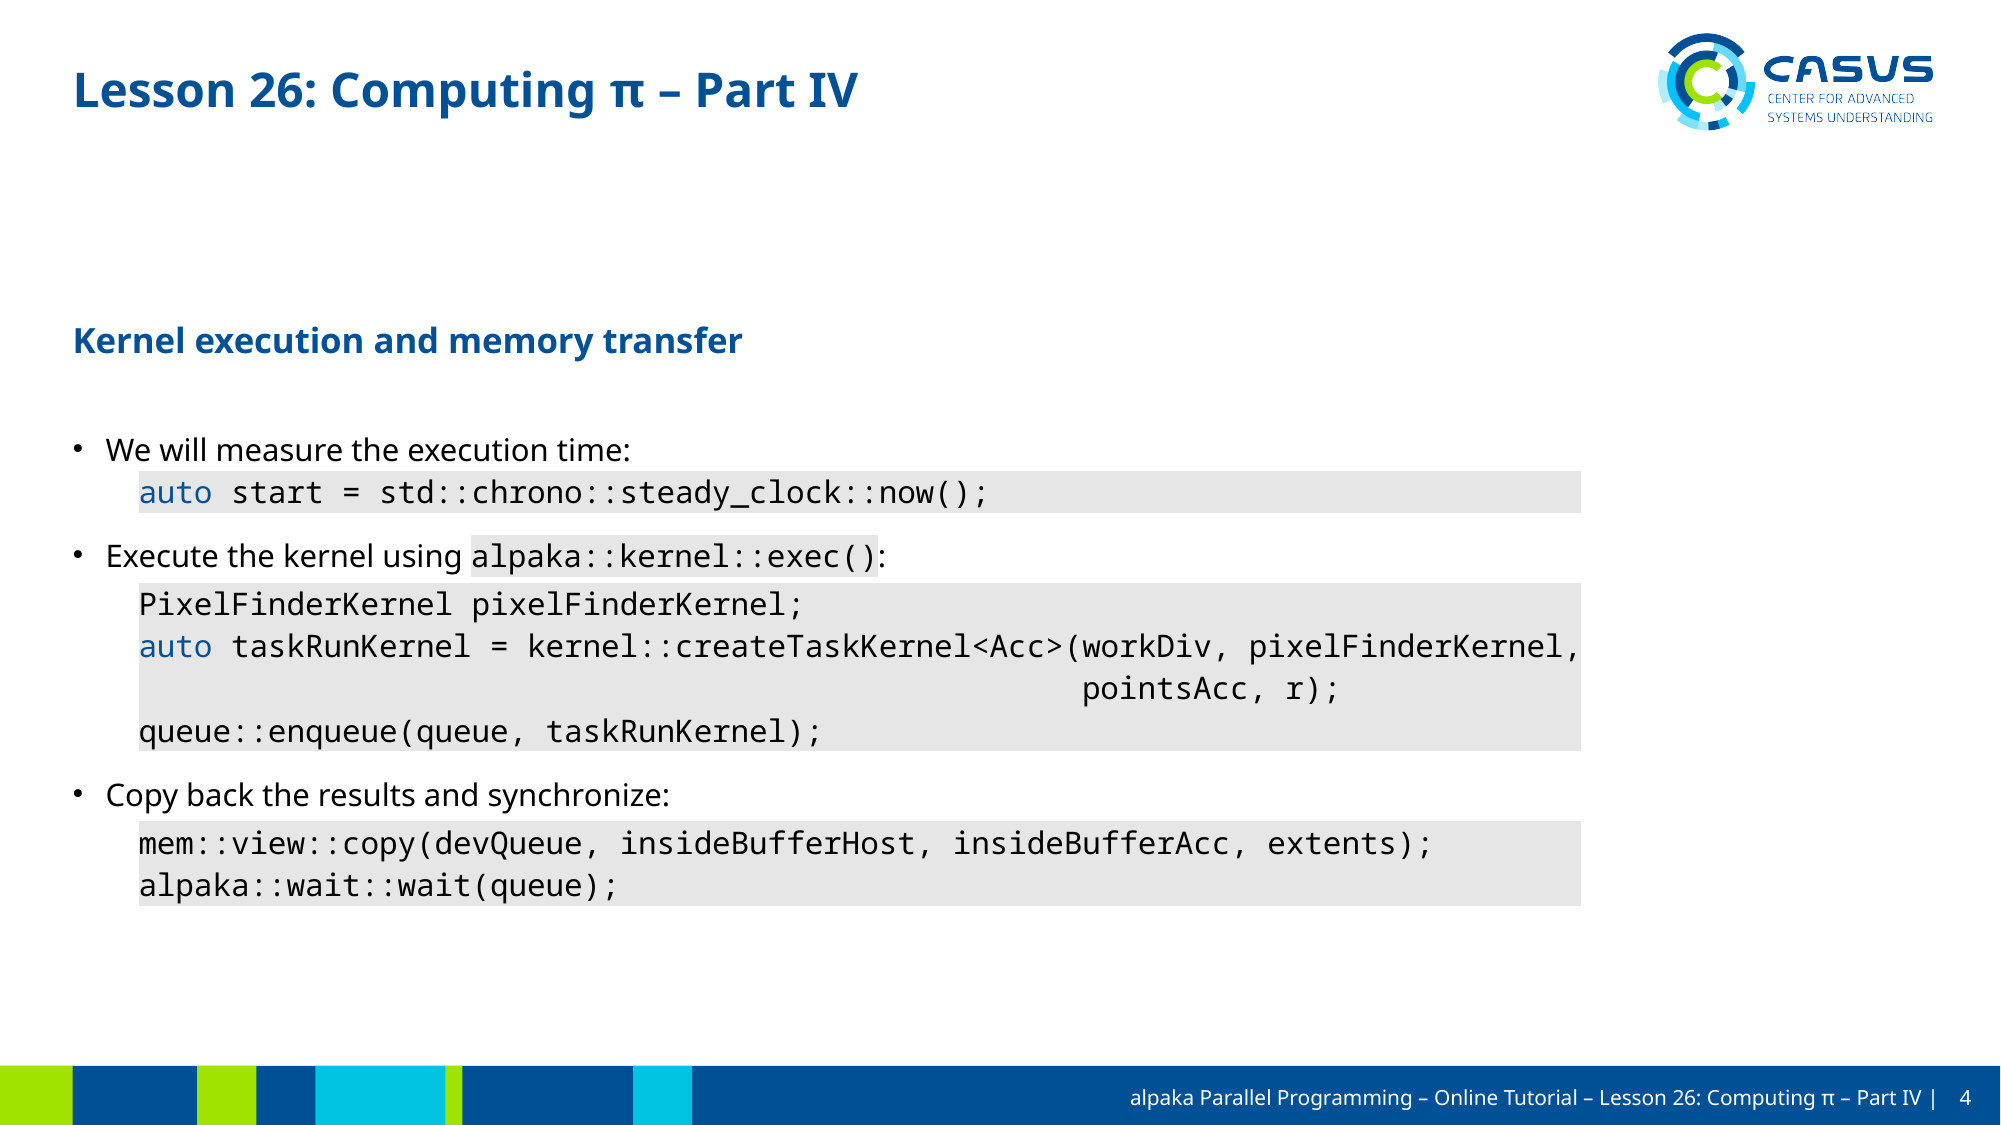

# Lesson 26: Computing π – Part IV
Kernel execution and memory transfer
We will measure the execution time:
auto start = std::chrono::steady_clock::now();
Execute the kernel using alpaka::kernel::exec():
PixelFinderKernel pixelFinderKernel;
auto taskRunKernel = kernel::createTaskKernel<Acc>(workDiv, pixelFinderKernel,
 pointsAcc, r);
queue::enqueue(queue, taskRunKernel);
Copy back the results and synchronize:
mem::view::copy(devQueue, insideBufferHost, insideBufferAcc, extents);
alpaka::wait::wait(queue);
alpaka Parallel Programming – Online Tutorial – Lesson 26: Computing π – Part IV
4